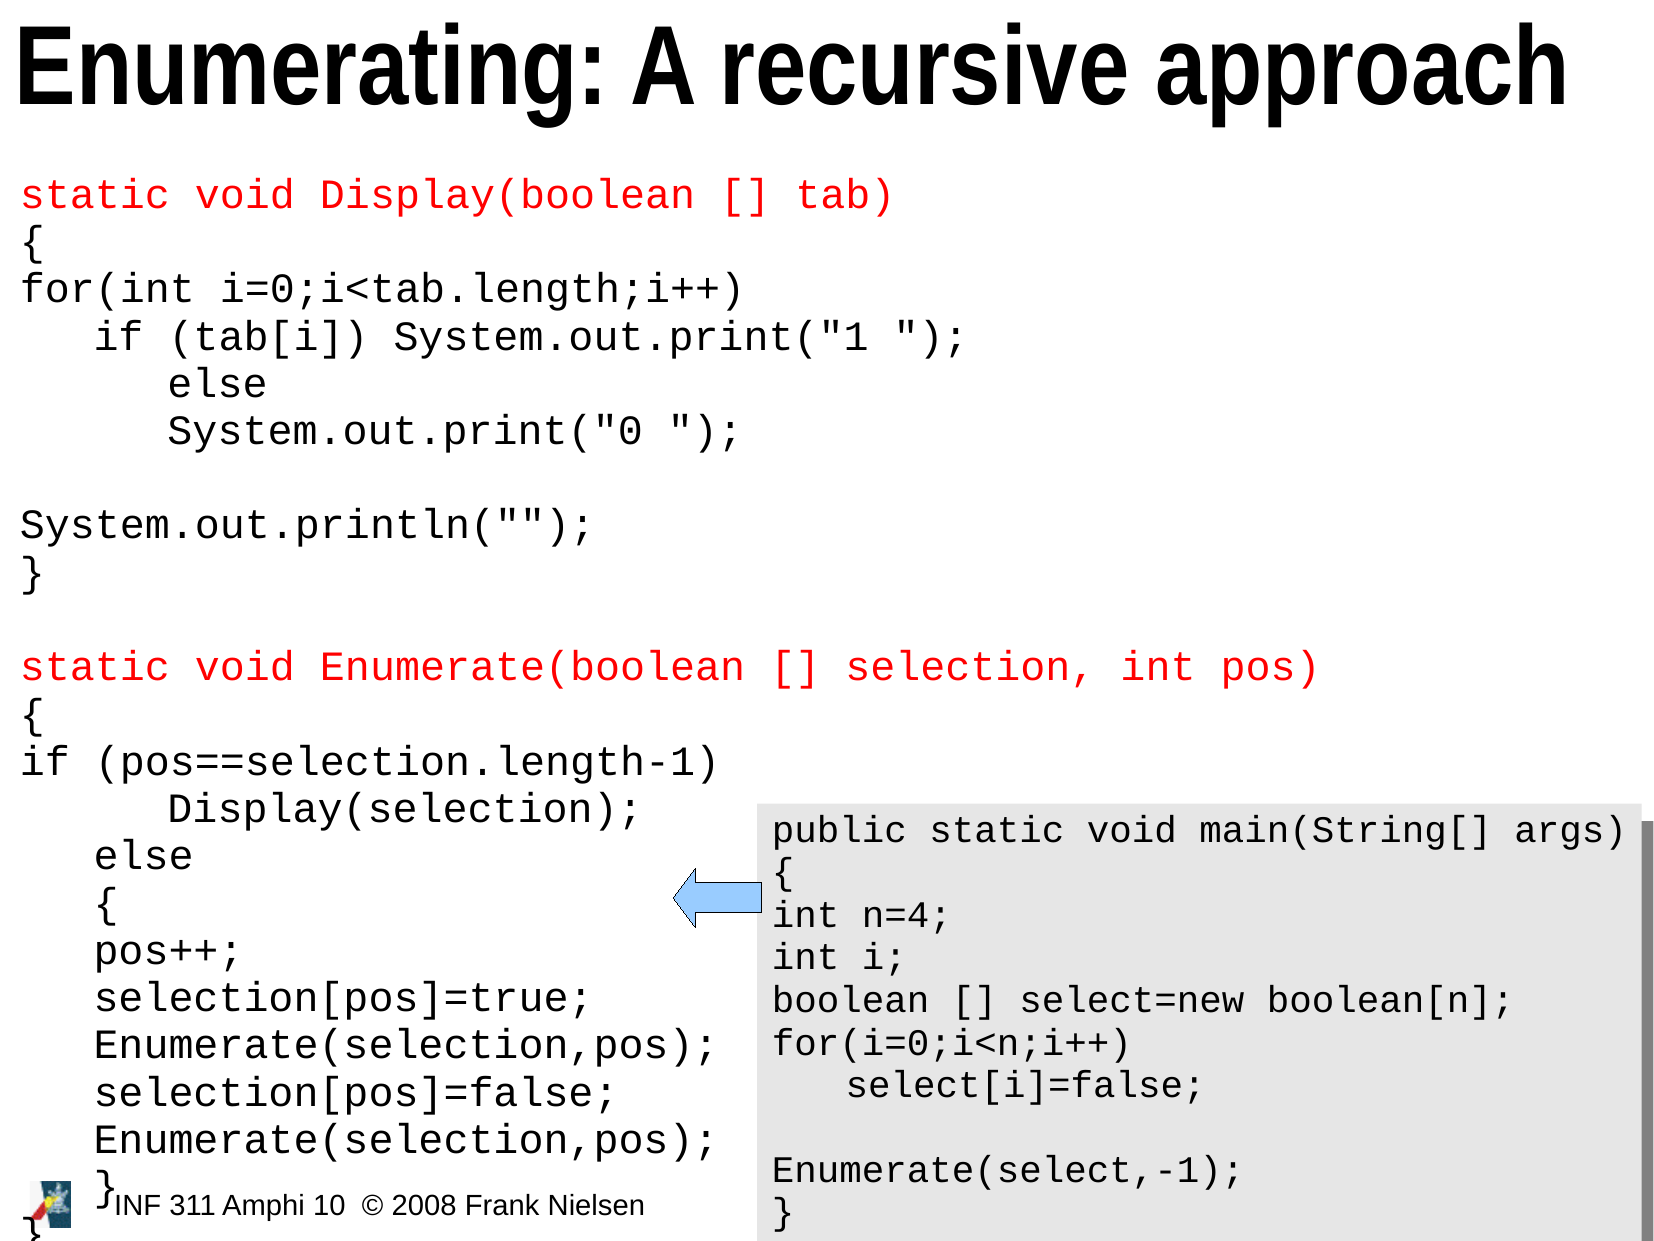

Enumerating: A recursive approach
static void Display(boolean [] tab)
{
for(int i=0;i<tab.length;i++)
	if (tab[i]) System.out.print("1 ");
		else
		System.out.print("0 ");
System.out.println("");
}
static void Enumerate(boolean [] selection, int pos)
{
if (pos==selection.length-1)
		Display(selection);
	else
	{
	pos++;
	selection[pos]=true;
	Enumerate(selection,pos);
	selection[pos]=false;
	Enumerate(selection,pos);
	}
}
public static void main(String[] args)
{
int n=4;
int i;
boolean [] select=new boolean[n];
for(i=0;i<n;i++)
	select[i]=false;
Enumerate(select,-1);
}